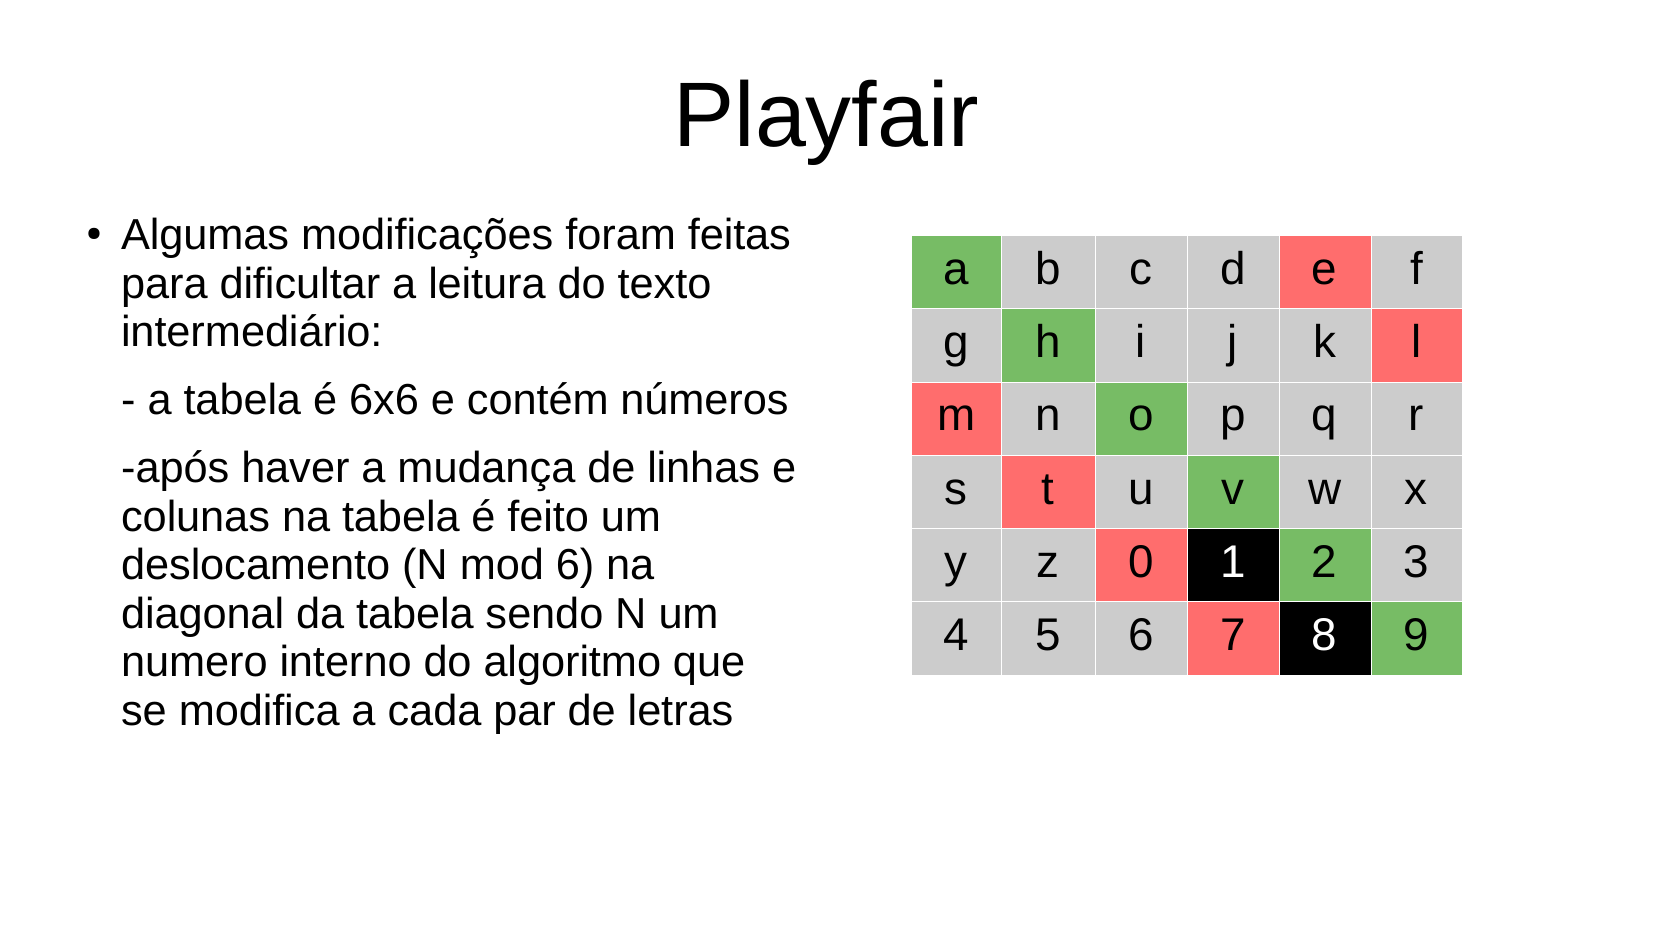

# Playfair
Algumas modificações foram feitas para dificultar a leitura do texto intermediário:
- a tabela é 6x6 e contém números
-após haver a mudança de linhas e colunas na tabela é feito um deslocamento (N mod 6) na diagonal da tabela sendo N um numero interno do algoritmo que se modifica a cada par de letras
| a | b | c | d | e | f |
| --- | --- | --- | --- | --- | --- |
| g | h | i | j | k | l |
| m | n | o | p | q | r |
| s | t | u | v | w | x |
| y | z | 0 | 1 | 2 | 3 |
| 4 | 5 | 6 | 7 | 8 | 9 |